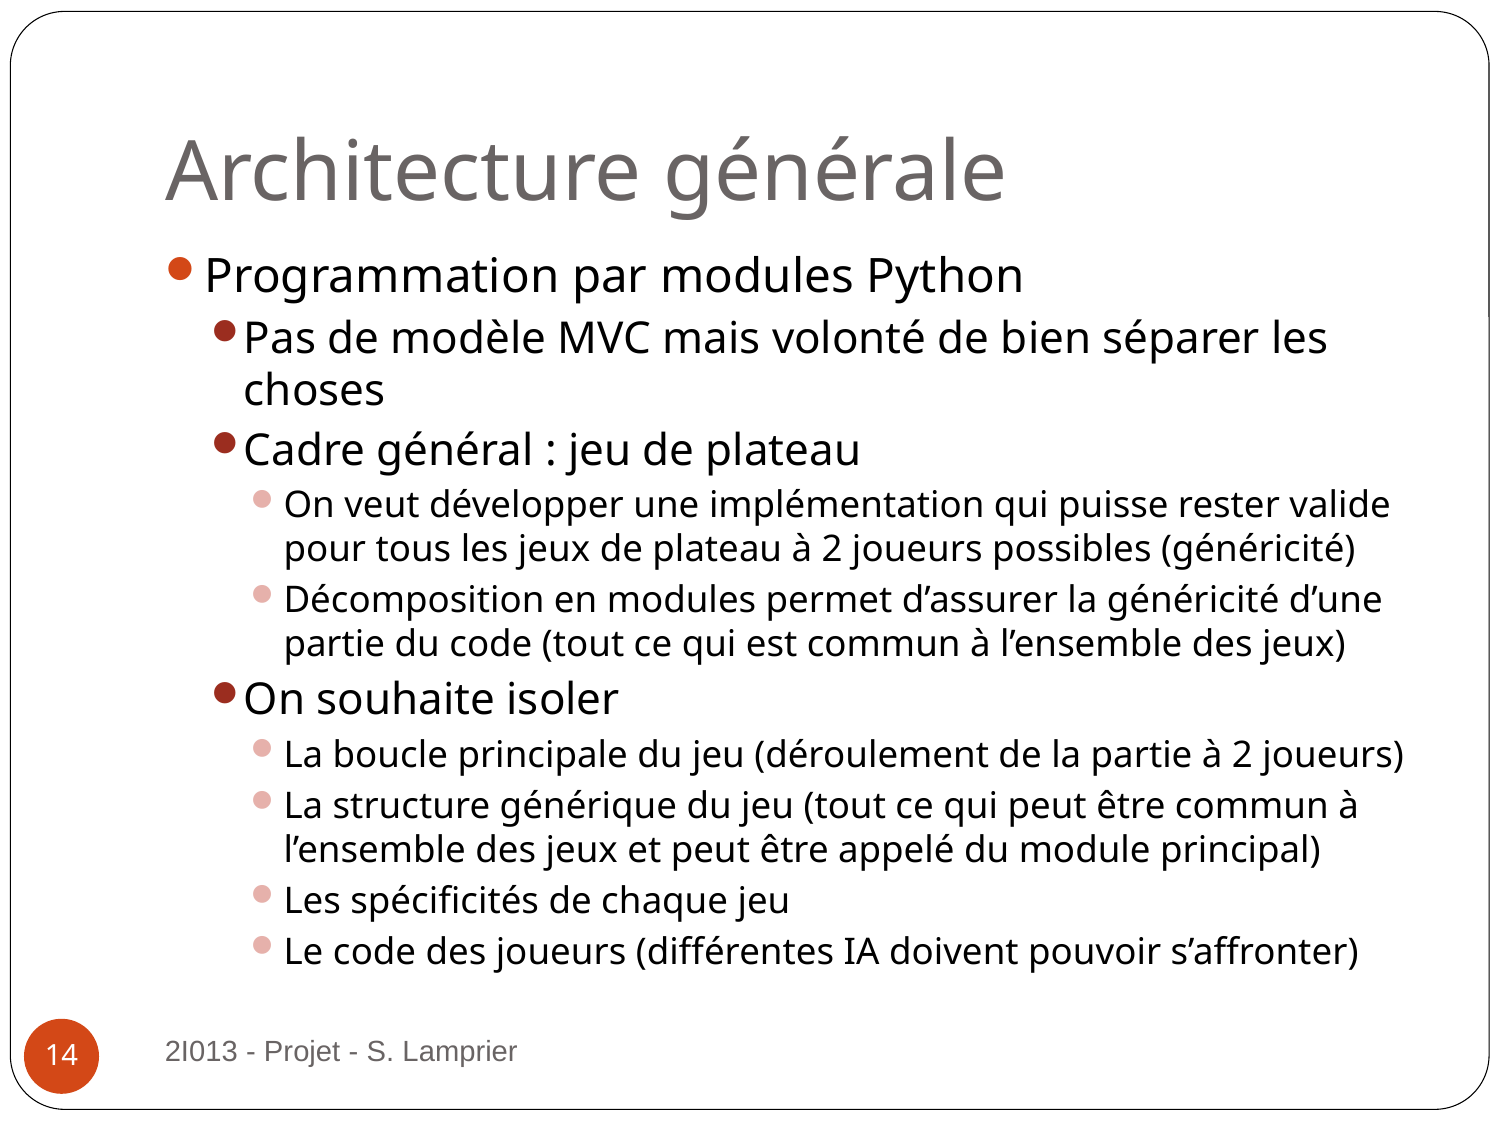

# Architecture générale
Programmation par modules Python
Pas de modèle MVC mais volonté de bien séparer les choses
Cadre général : jeu de plateau
On veut développer une implémentation qui puisse rester valide pour tous les jeux de plateau à 2 joueurs possibles (généricité)
Décomposition en modules permet d’assurer la généricité d’une partie du code (tout ce qui est commun à l’ensemble des jeux)
On souhaite isoler
La boucle principale du jeu (déroulement de la partie à 2 joueurs)
La structure générique du jeu (tout ce qui peut être commun à l’ensemble des jeux et peut être appelé du module principal)
Les spécificités de chaque jeu
Le code des joueurs (différentes IA doivent pouvoir s’affronter)
2I013 - Projet - S. Lamprier